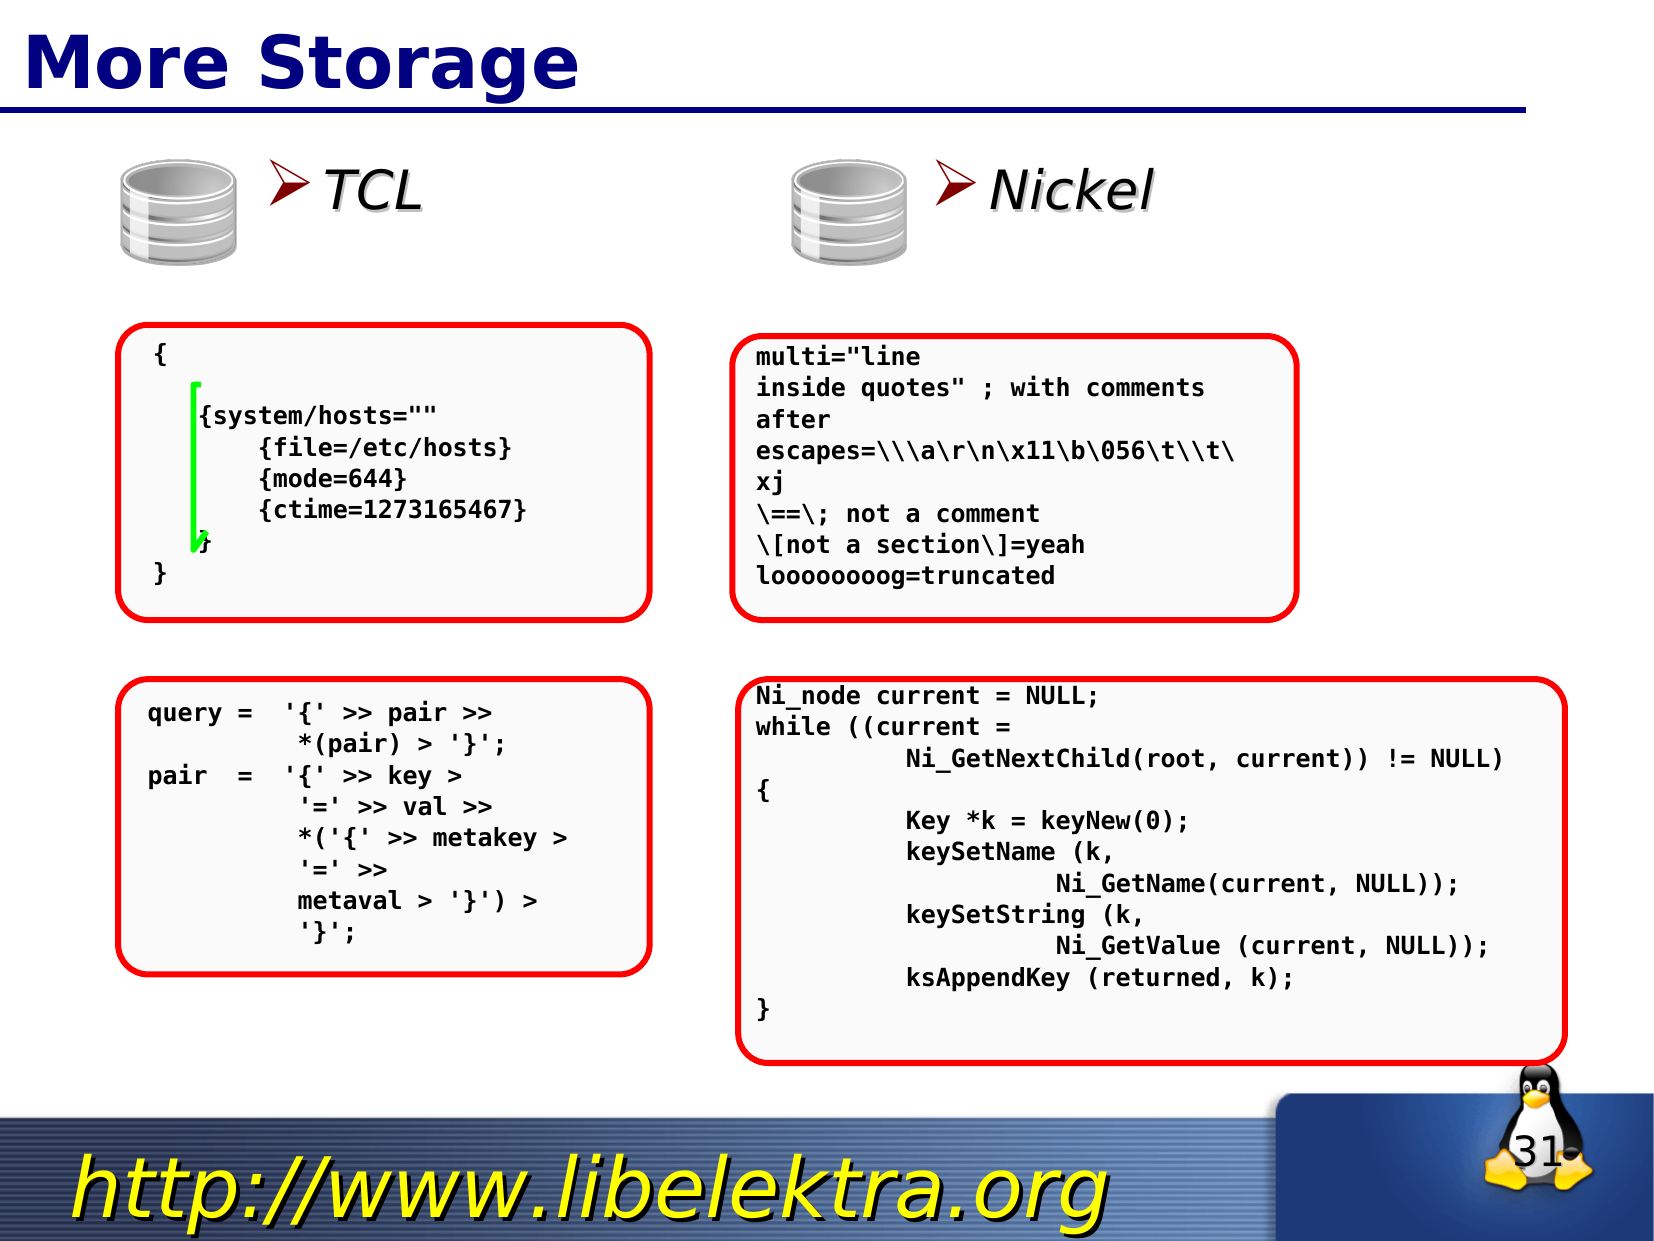

More Storage
# TCL
Nickel
{
 {system/hosts=""
 {file=/etc/hosts}
 {mode=644}
 {ctime=1273165467}
 }
}
multi="line
inside quotes" ; with comments after
escapes=\\\a\r\n\x11\b\056\t\\t\xj
\==\; not a comment
\[not a section\]=yeah
loooooooog=truncated
Ni_node current = NULL;
while ((current =
	Ni_GetNextChild(root, current)) != NULL)
{
	Key *k = keyNew(0);
	keySetName (k,
		Ni_GetName(current, NULL));
	keySetString (k,
		Ni_GetValue (current, NULL));
	ksAppendKey (returned, k);
}
query = '{' >> pair >>
	*(pair) > '}';
pair = '{' >> key >
	'=' >> val >>
	*('{' >> metakey >
	'=' >>
	metaval > '}') >		'}';